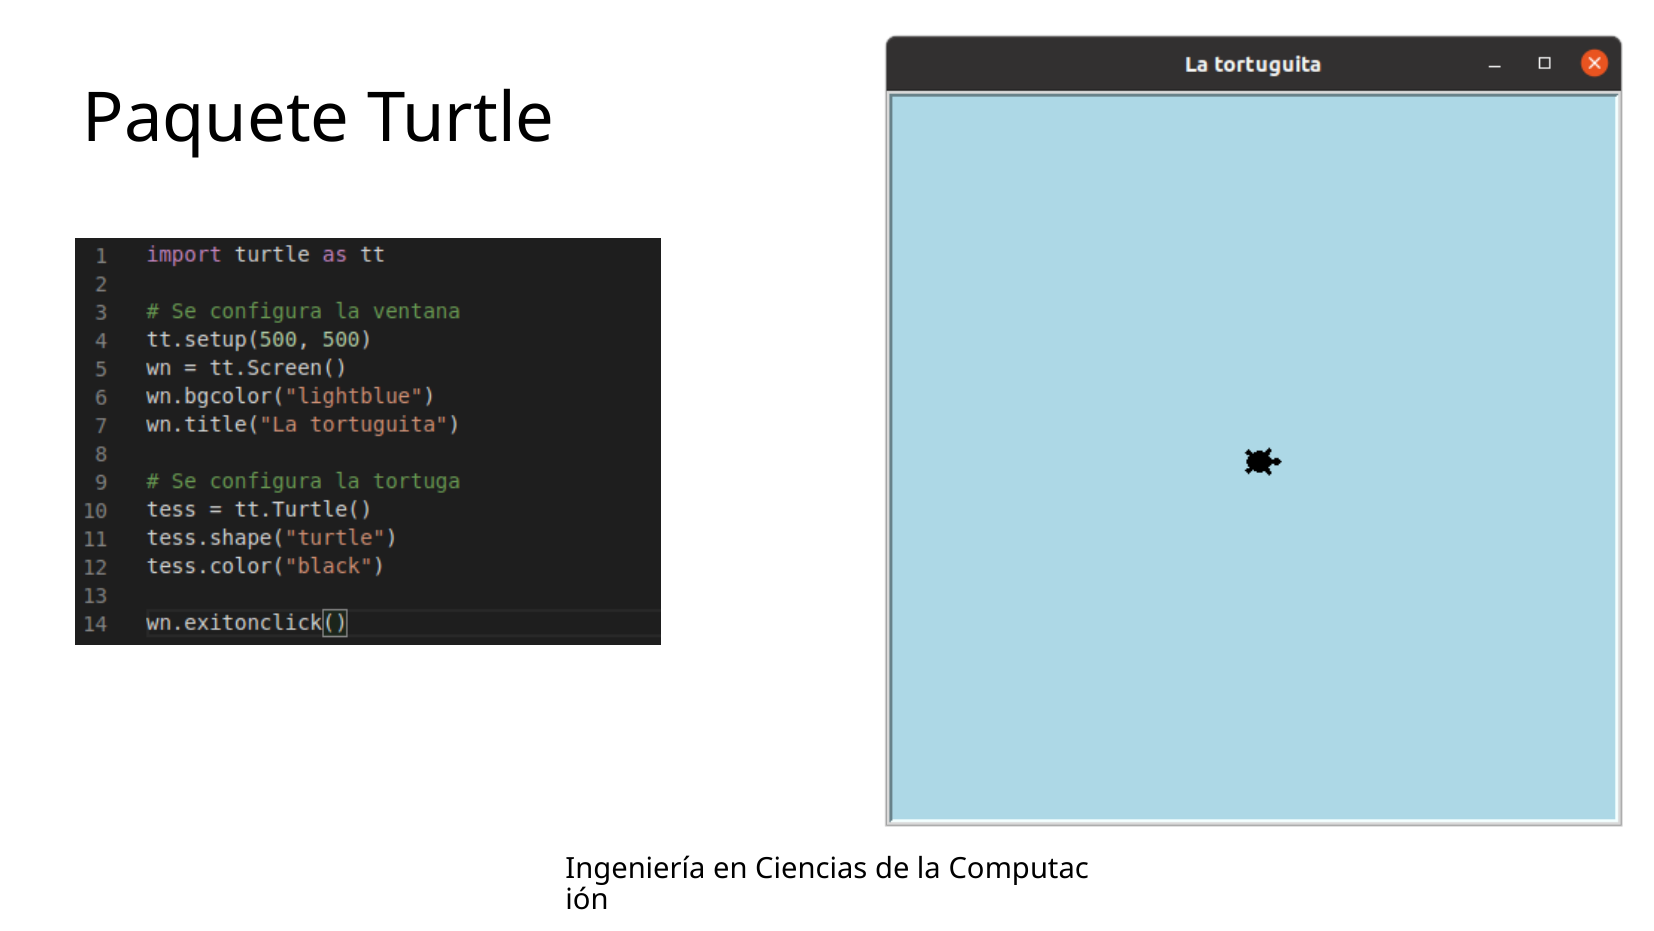

# Paquete Turtle
Ingeniería en Ciencias de la Computación